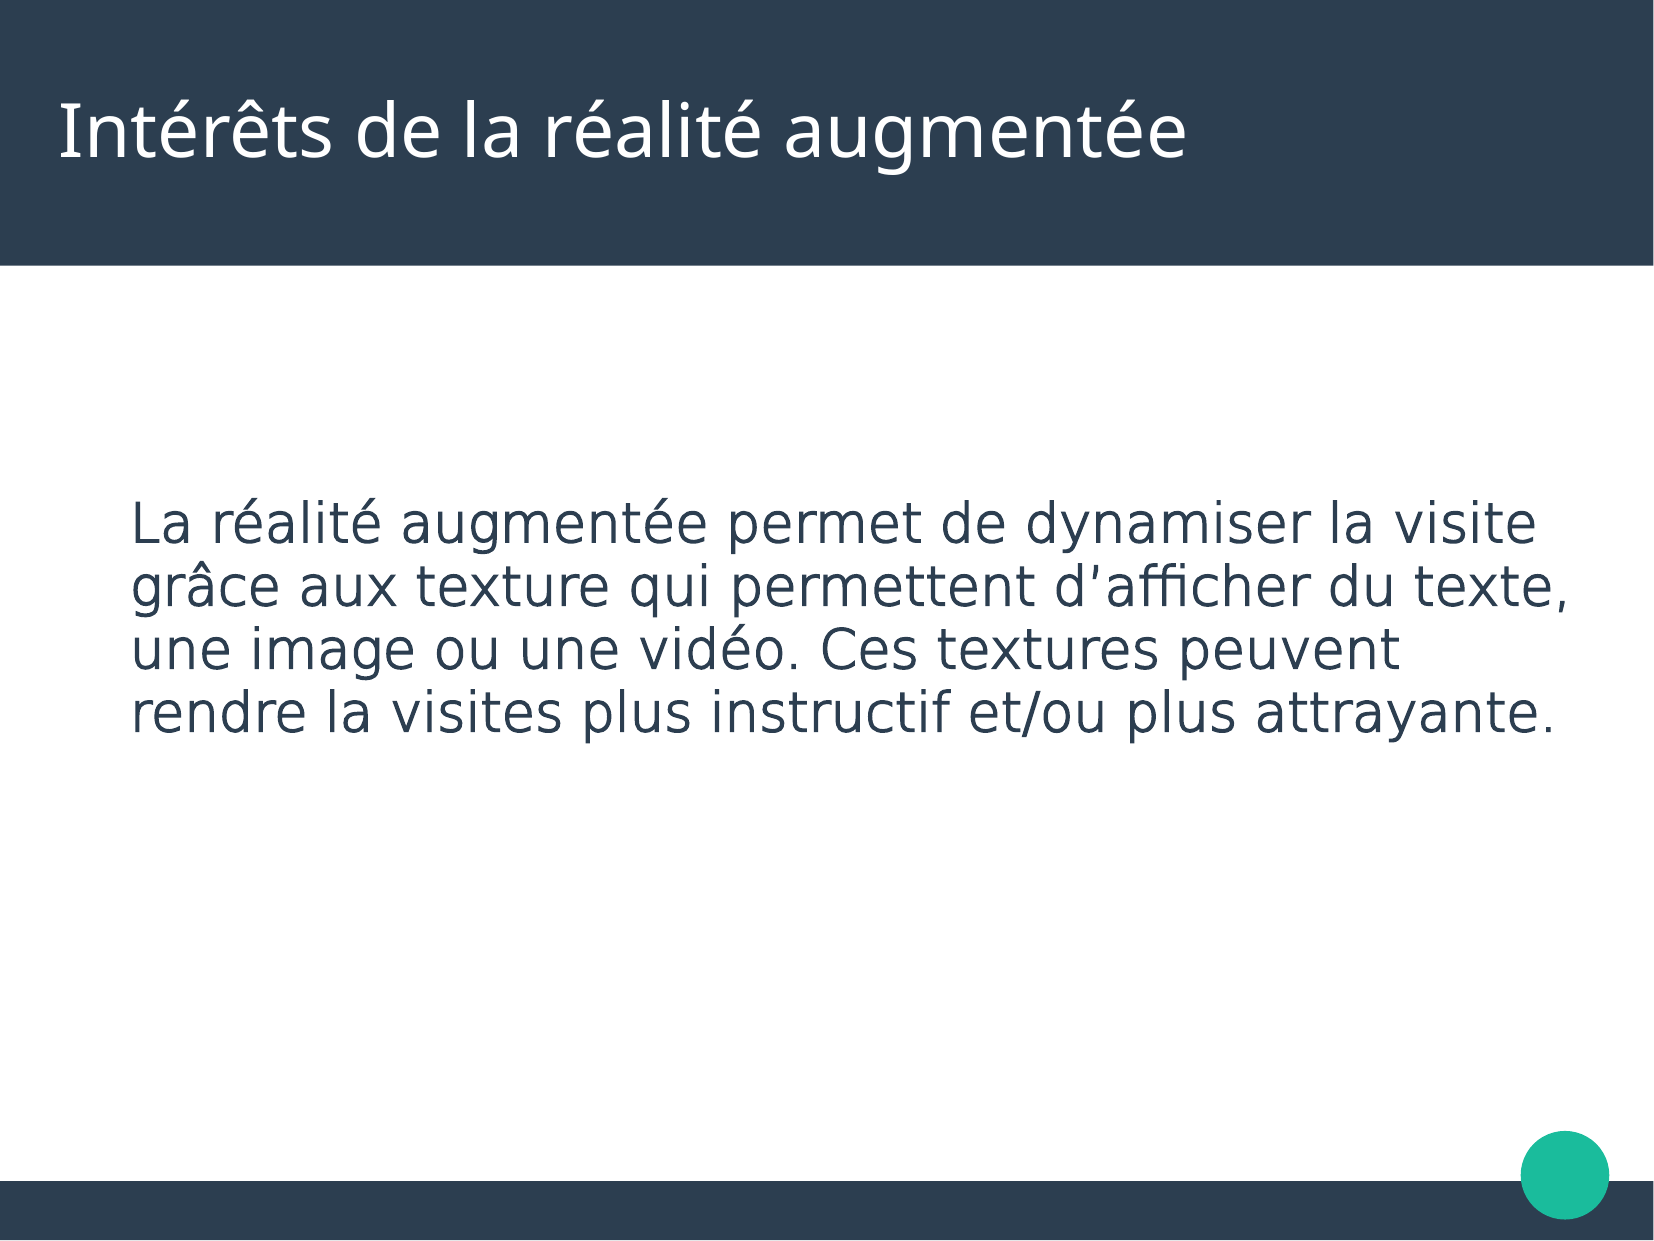

# Intérêts de la réalité augmentée
La réalité augmentée permet de dynamiser la visite grâce aux texture qui permettent d’afficher du texte, une image ou une vidéo. Ces textures peuvent rendre la visites plus instructif et/ou plus attrayante.